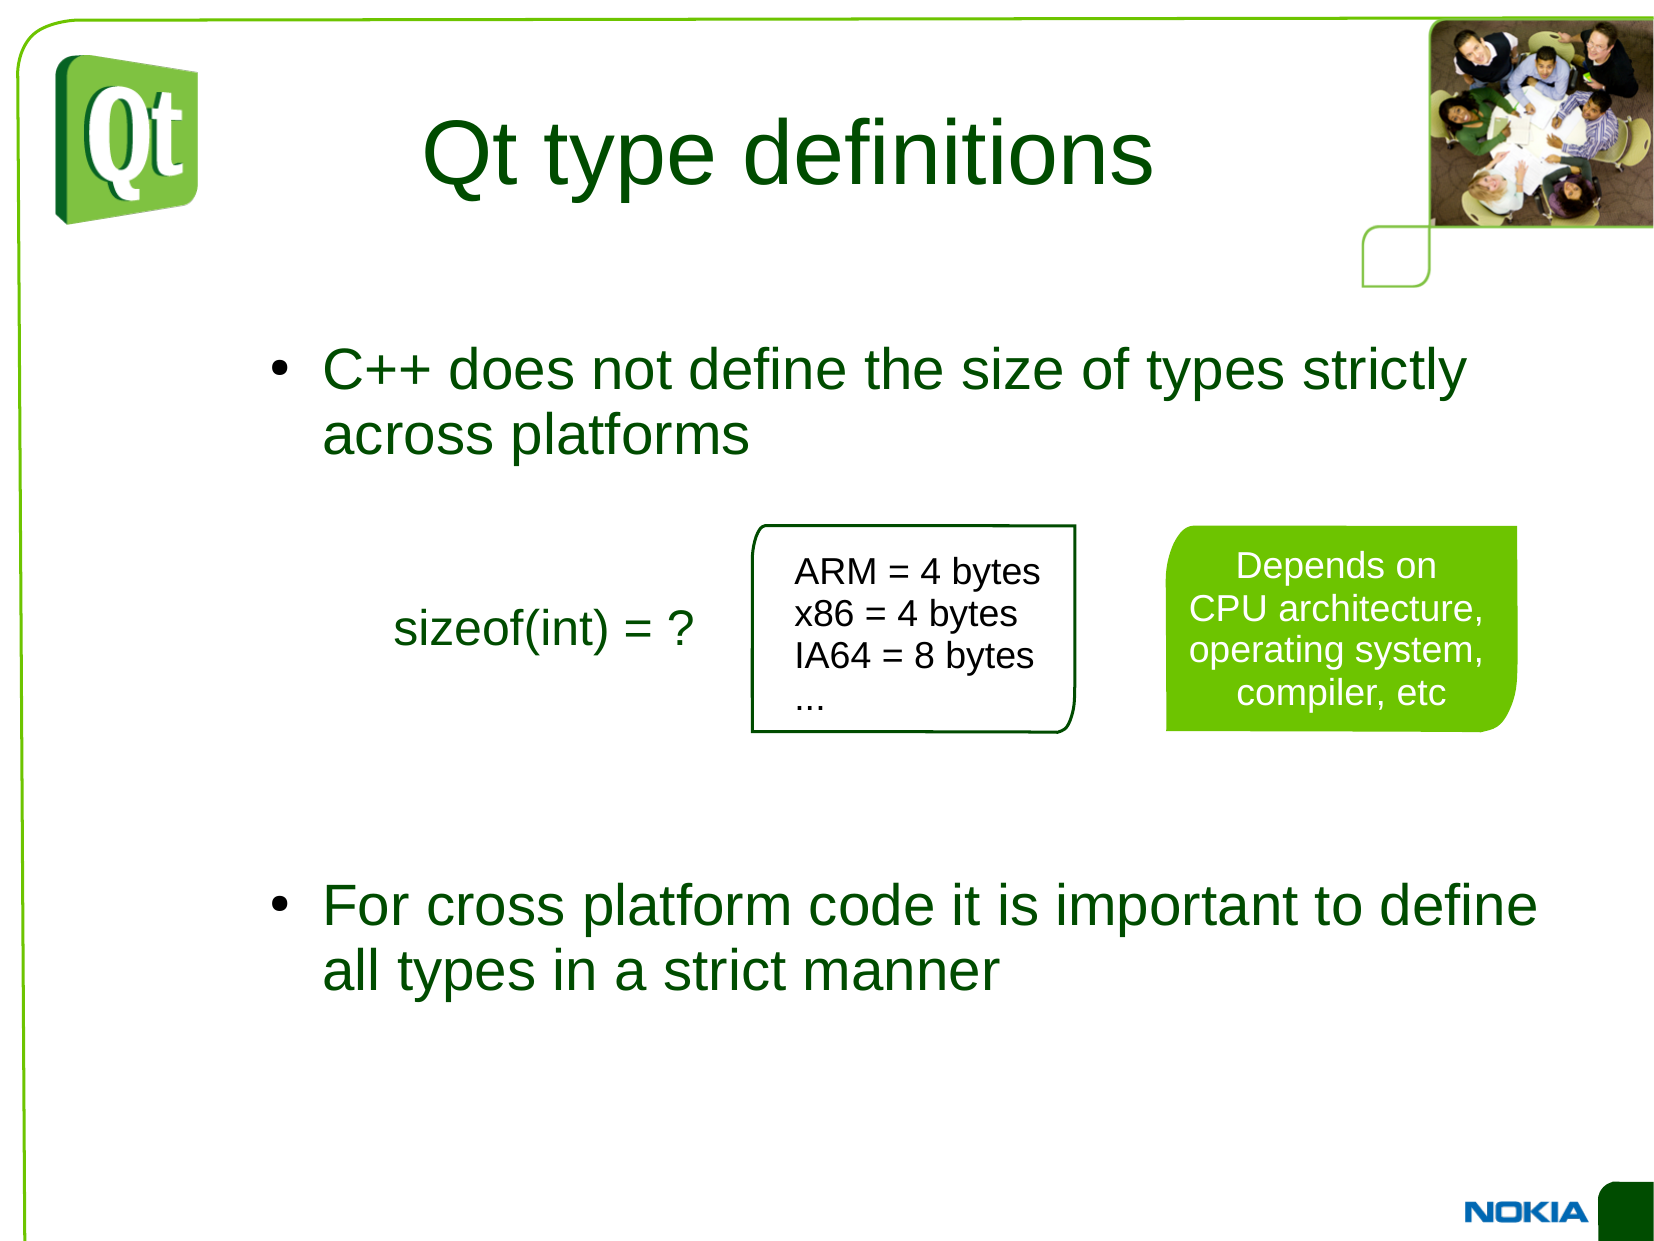

# Qt type definitions
C++ does not define the size of types strictly across platforms
sizeof(int) = ?
For cross platform code it is important to define all types in a strict manner
Depends on
CPU architecture,
operating system,
compiler, etc
ARM = 4 bytes
x86 = 4 bytes
IA64 = 8 bytes
...